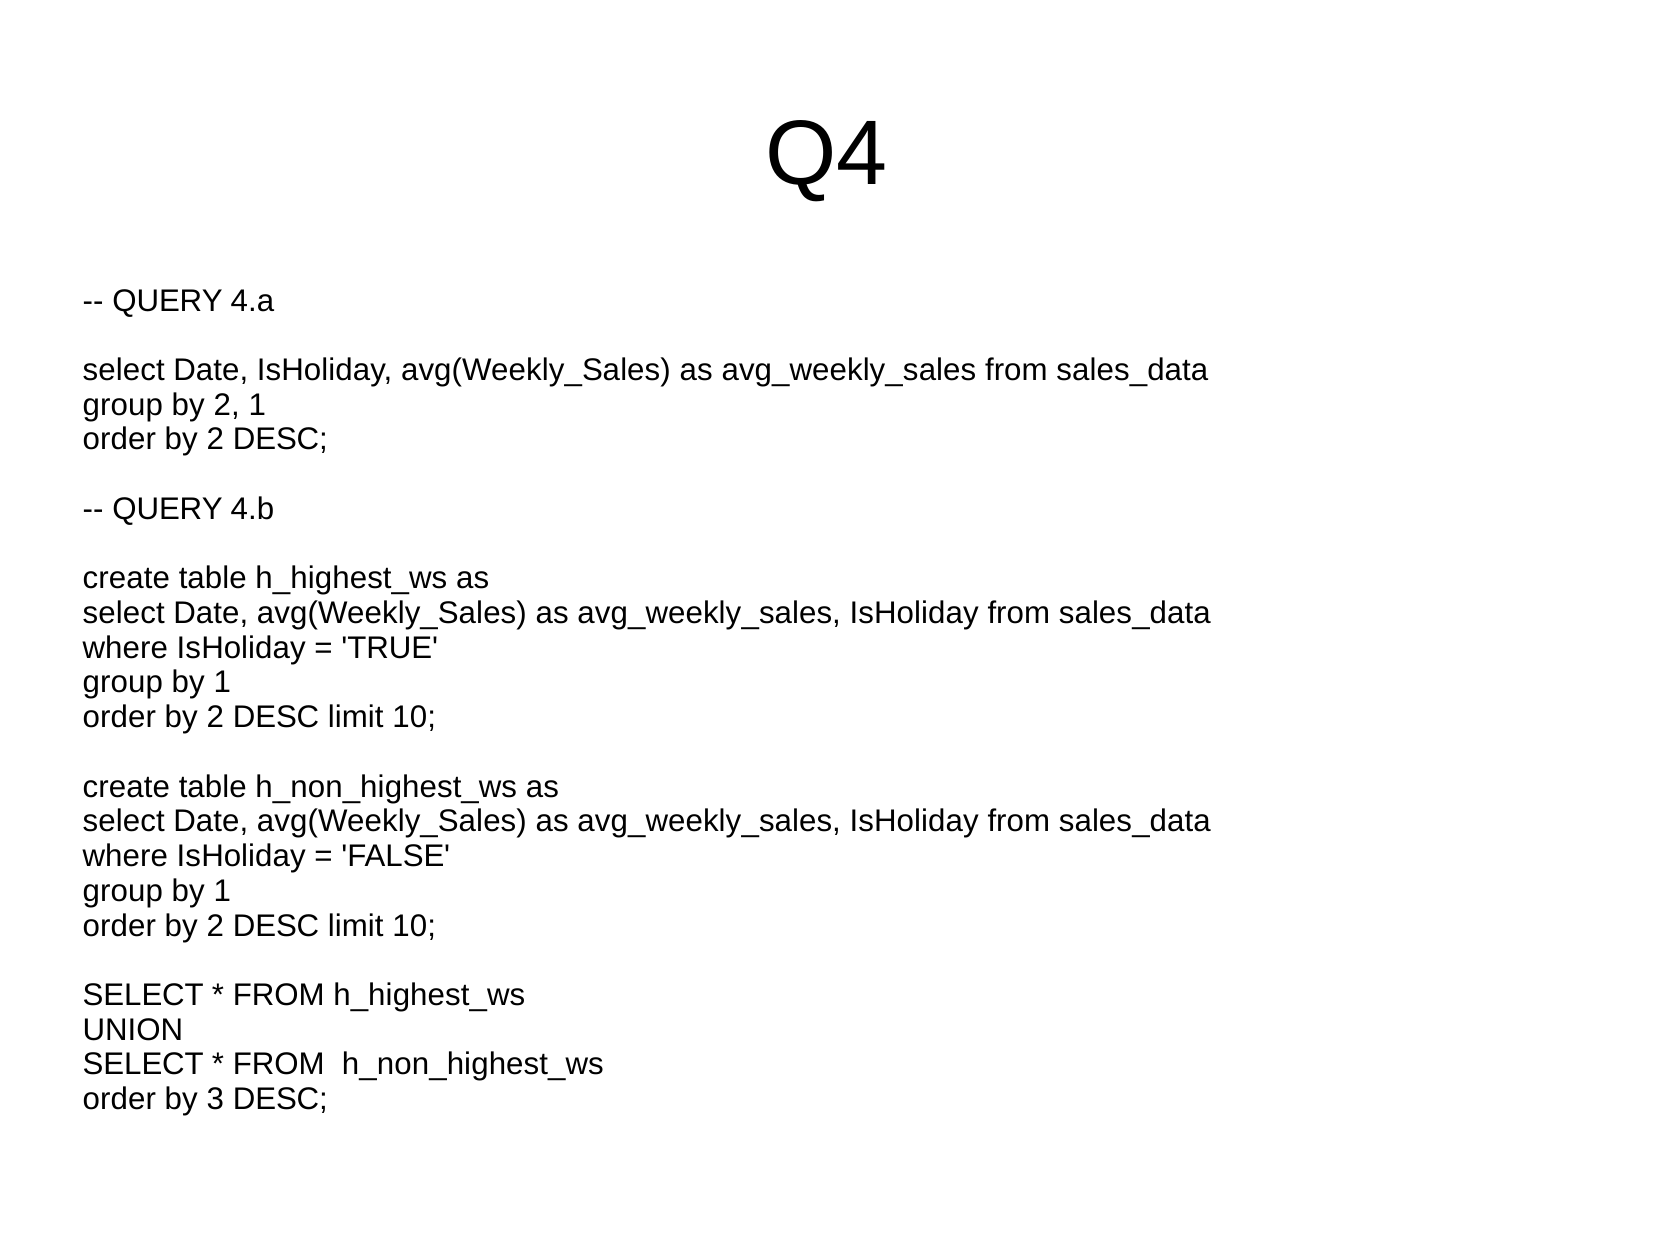

# Q4
-- QUERY 4.a
select Date, IsHoliday, avg(Weekly_Sales) as avg_weekly_sales from sales_data
group by 2, 1
order by 2 DESC;
-- QUERY 4.b
create table h_highest_ws as
select Date, avg(Weekly_Sales) as avg_weekly_sales, IsHoliday from sales_data
where IsHoliday = 'TRUE'
group by 1
order by 2 DESC limit 10;
create table h_non_highest_ws as
select Date, avg(Weekly_Sales) as avg_weekly_sales, IsHoliday from sales_data
where IsHoliday = 'FALSE'
group by 1
order by 2 DESC limit 10;
SELECT * FROM h_highest_ws
UNION
SELECT * FROM h_non_highest_ws
order by 3 DESC;